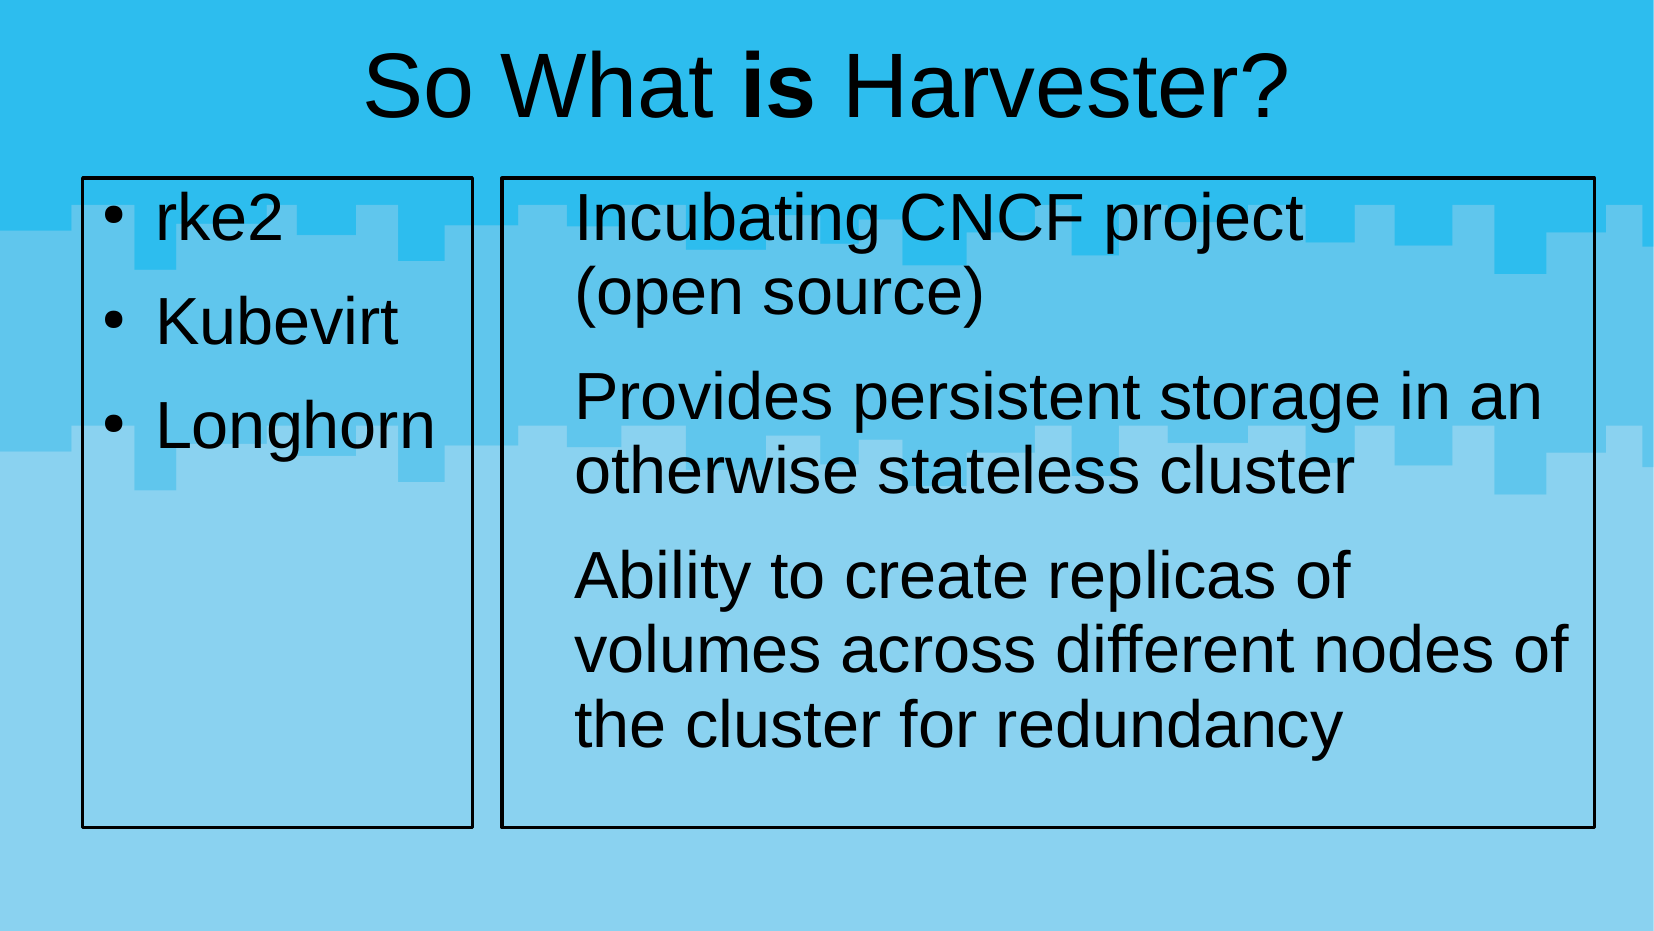

# So What is Harvester?
rke2
Kubevirt
Longhorn
Incubating CNCF project
(open source)
Provides persistent storage in an otherwise stateless cluster
Ability to create replicas of volumes across different nodes of the cluster for redundancy